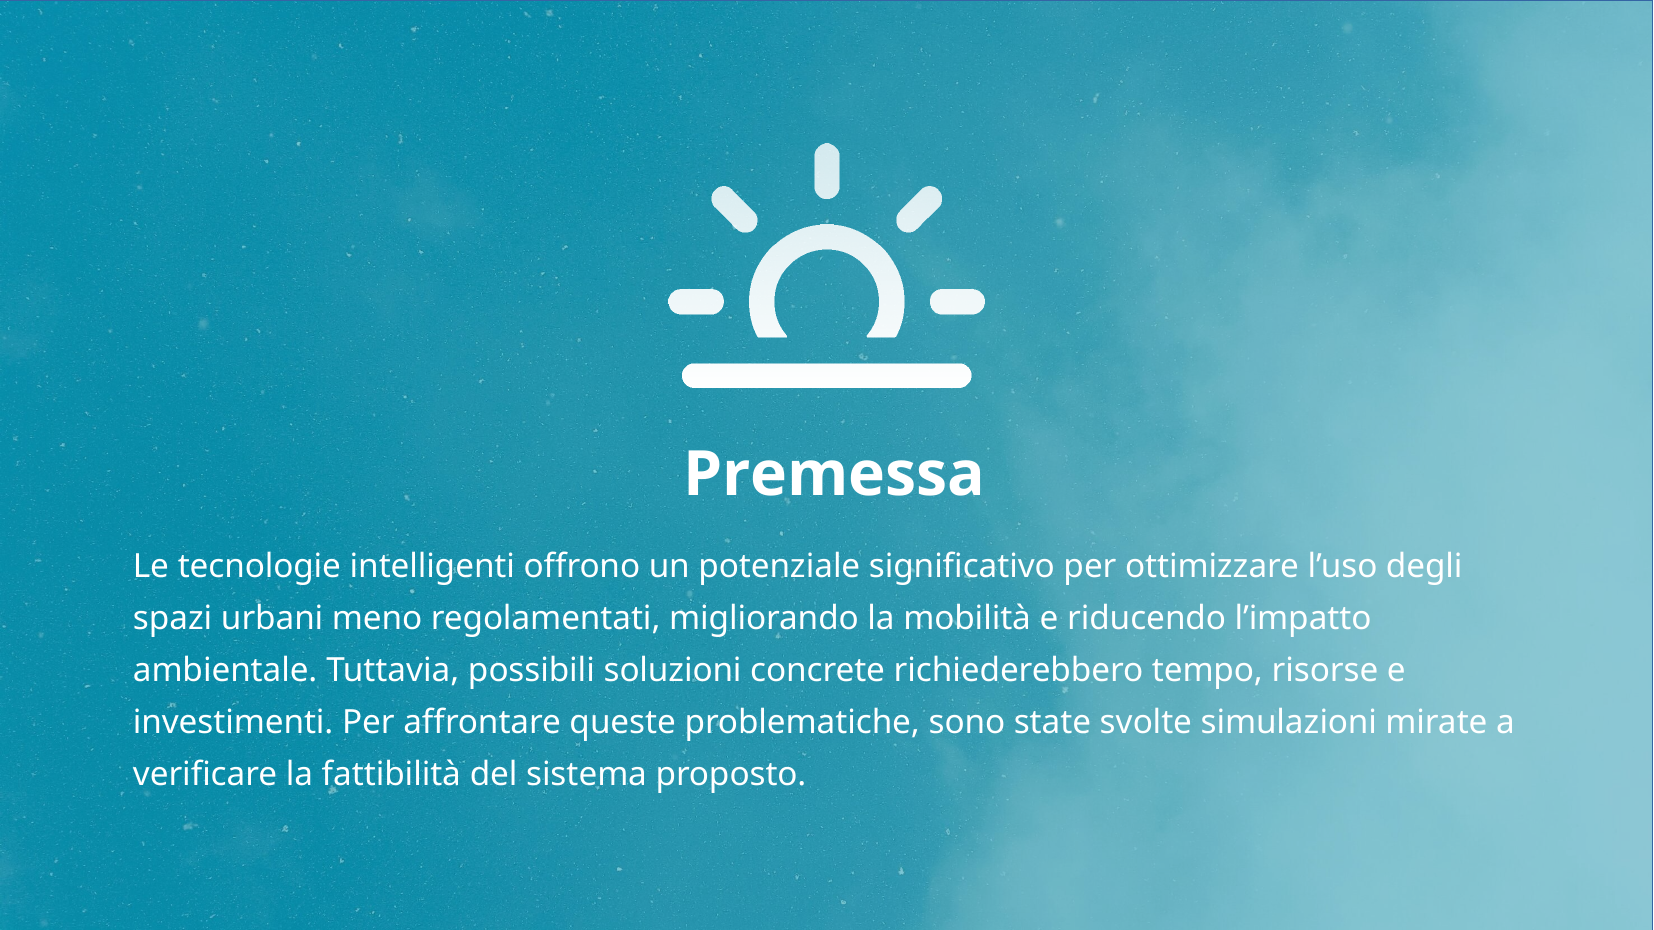

# Premessa
Le tecnologie intelligenti offrono un potenziale significativo per ottimizzare l’uso degli spazi urbani meno regolamentati, migliorando la mobilità e riducendo l’impatto ambientale. Tuttavia, possibili soluzioni concrete richiederebbero tempo, risorse e investimenti. Per affrontare queste problematiche, sono state svolte simulazioni mirate a verificare la fattibilità del sistema proposto.